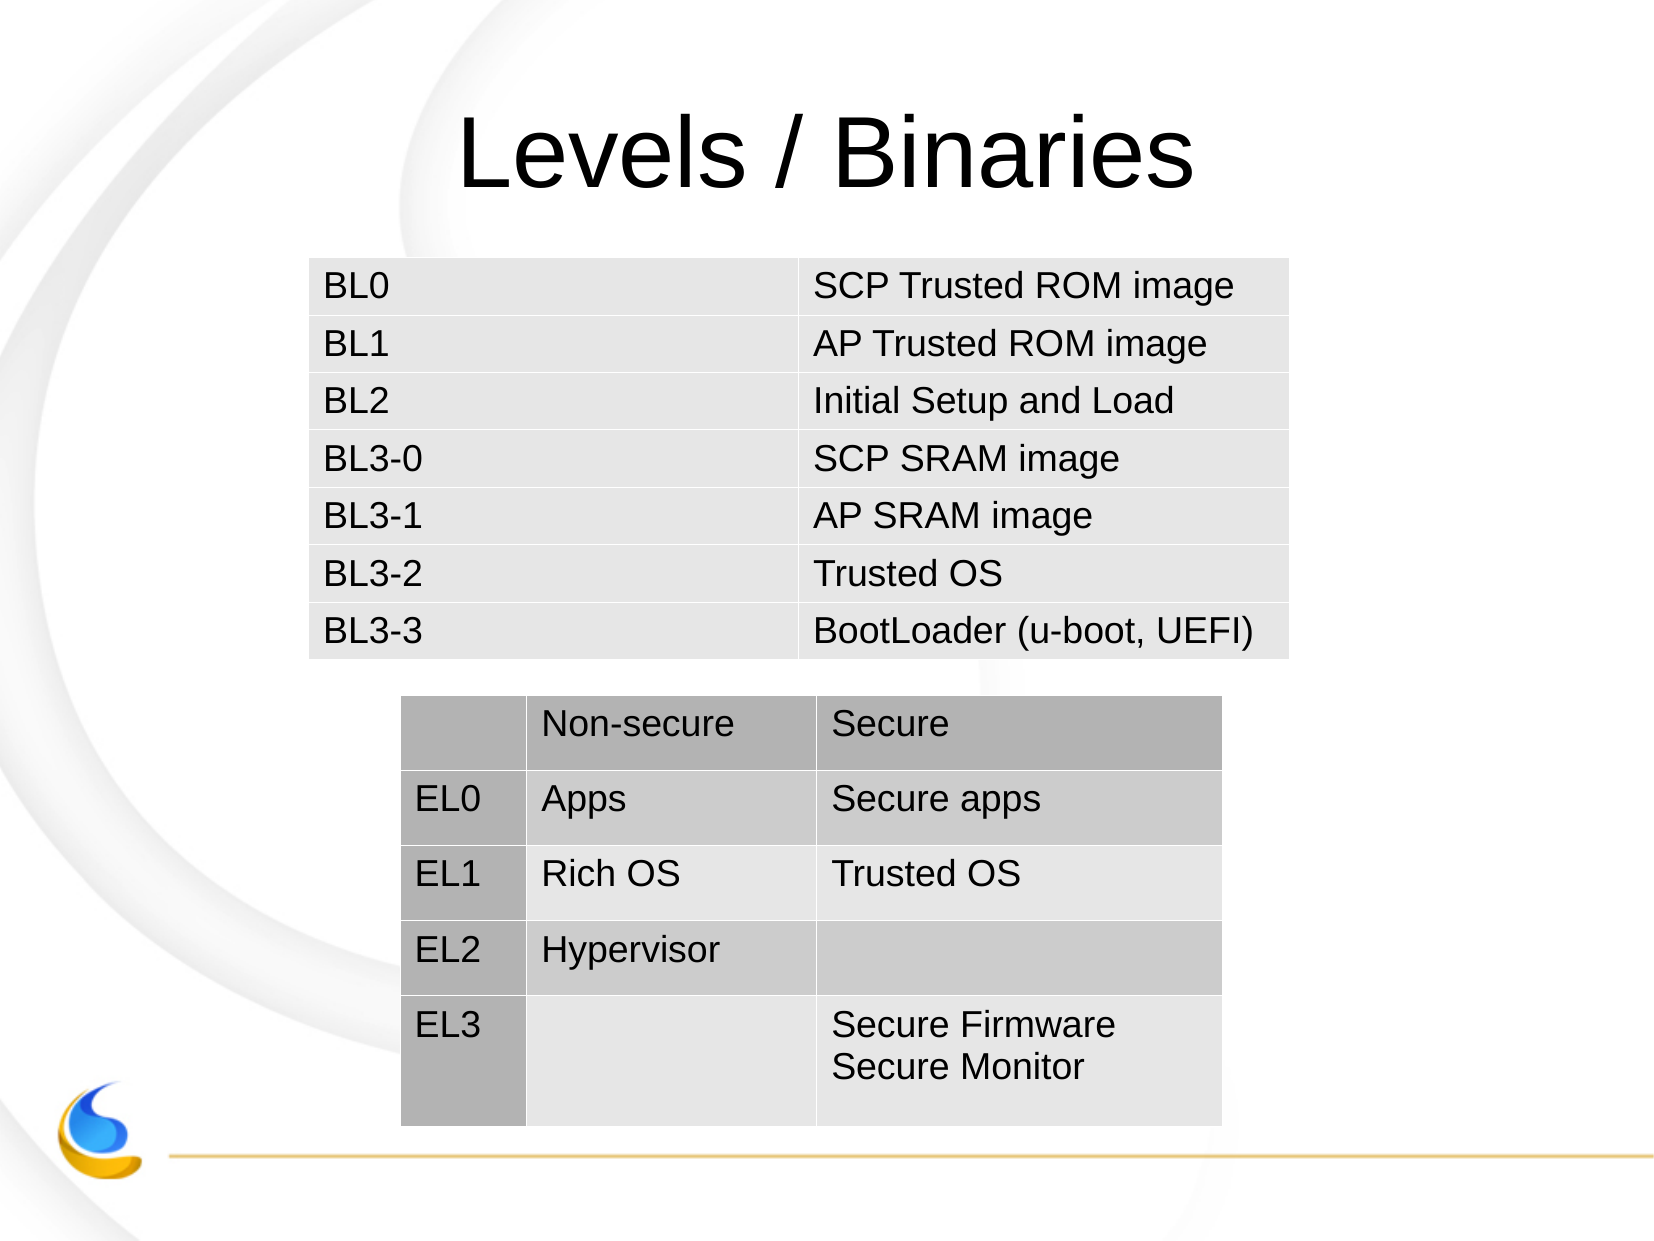

# Levels / Binaries
| BL0 | SCP Trusted ROM image |
| --- | --- |
| BL1 | AP Trusted ROM image |
| BL2 | Initial Setup and Load |
| BL3-0 | SCP SRAM image |
| BL3-1 | AP SRAM image |
| BL3-2 | Trusted OS |
| BL3-3 | BootLoader (u-boot, UEFI) |
| | Non-secure | Secure |
| --- | --- | --- |
| EL0 | Apps | Secure apps |
| EL1 | Rich OS | Trusted OS |
| EL2 | Hypervisor | |
| EL3 | | Secure Firmware Secure Monitor |